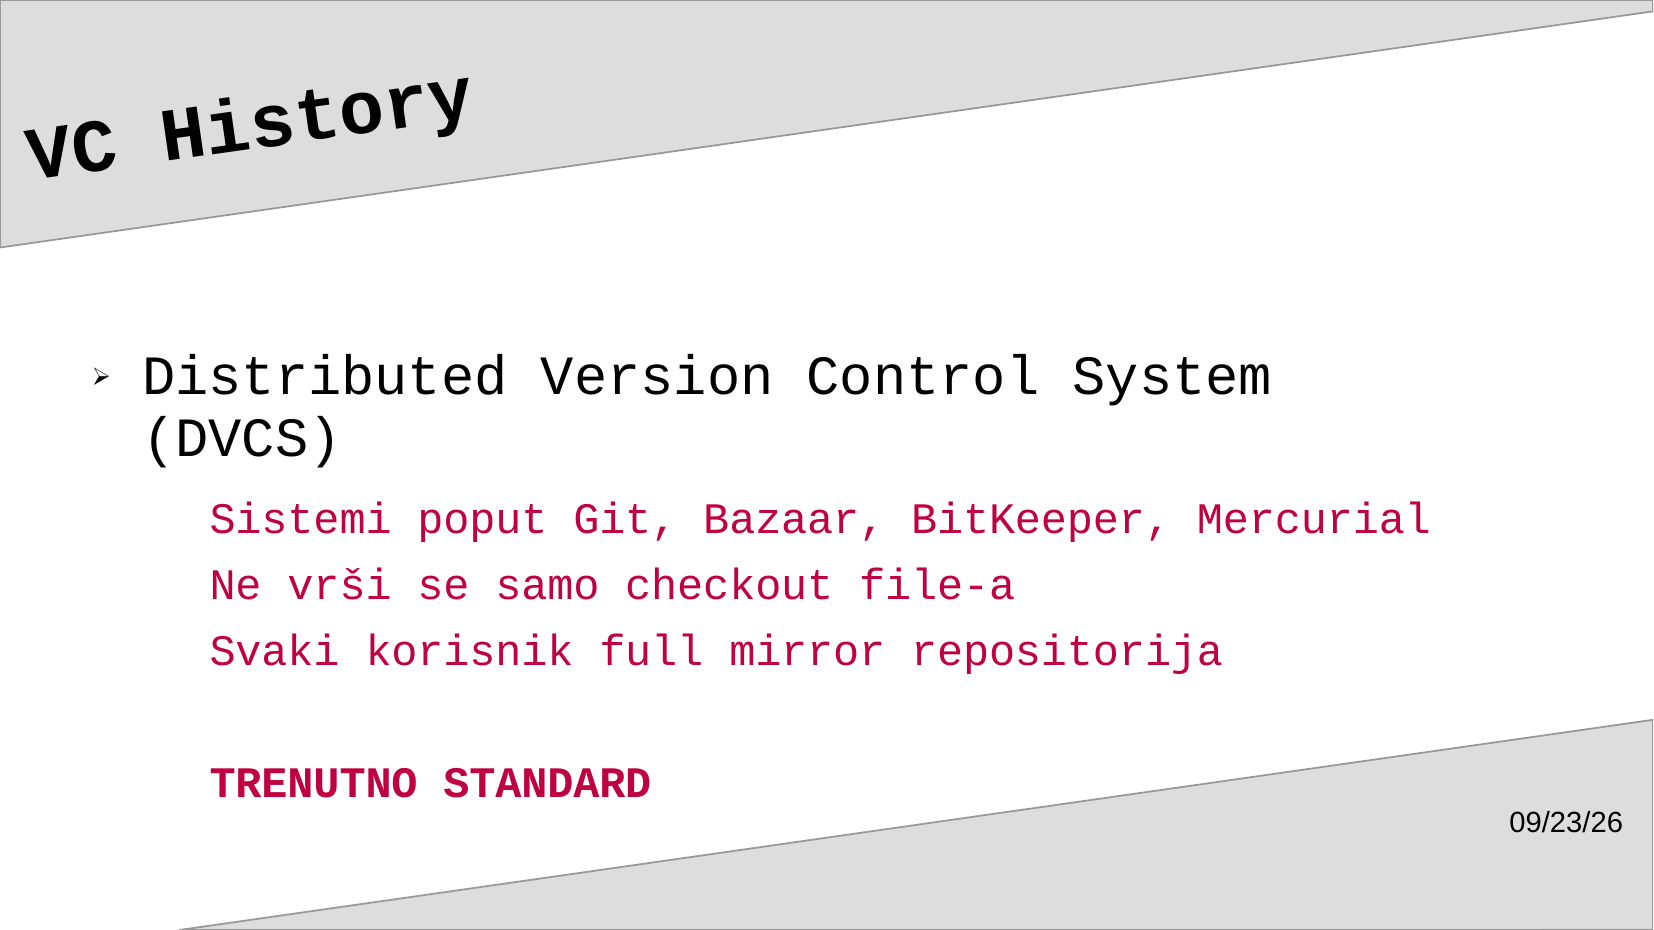

# VC History
Distributed Version Control System (DVCS)
Sistemi poput Git, Bazaar, BitKeeper, Mercurial
Ne vrši se samo checkout file-a
Svaki korisnik full mirror repositorija
TRENUTNO STANDARD
12